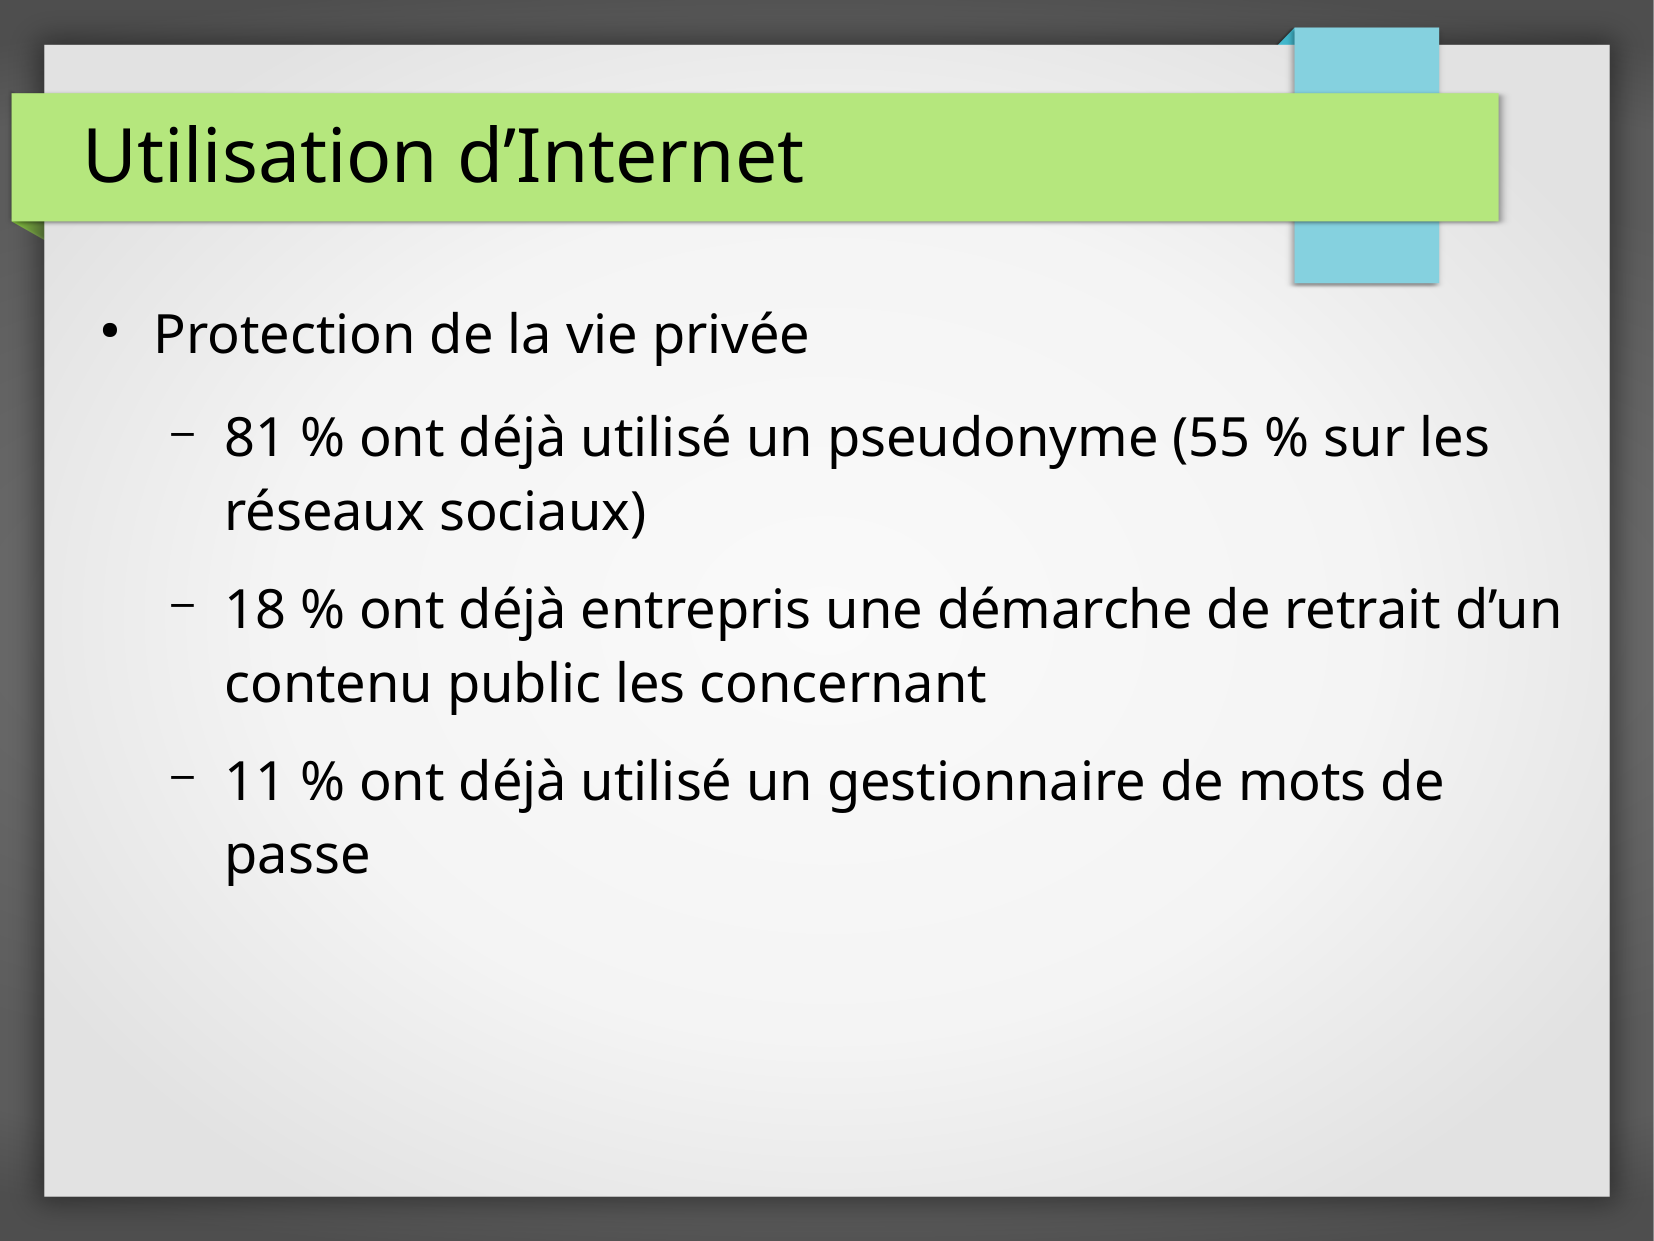

# Utilisation d’Internet
Protection de la vie privée
81 % ont déjà utilisé un pseudonyme (55 % sur les réseaux sociaux)
18 % ont déjà entrepris une démarche de retrait d’un contenu public les concernant
11 % ont déjà utilisé un gestionnaire de mots de passe